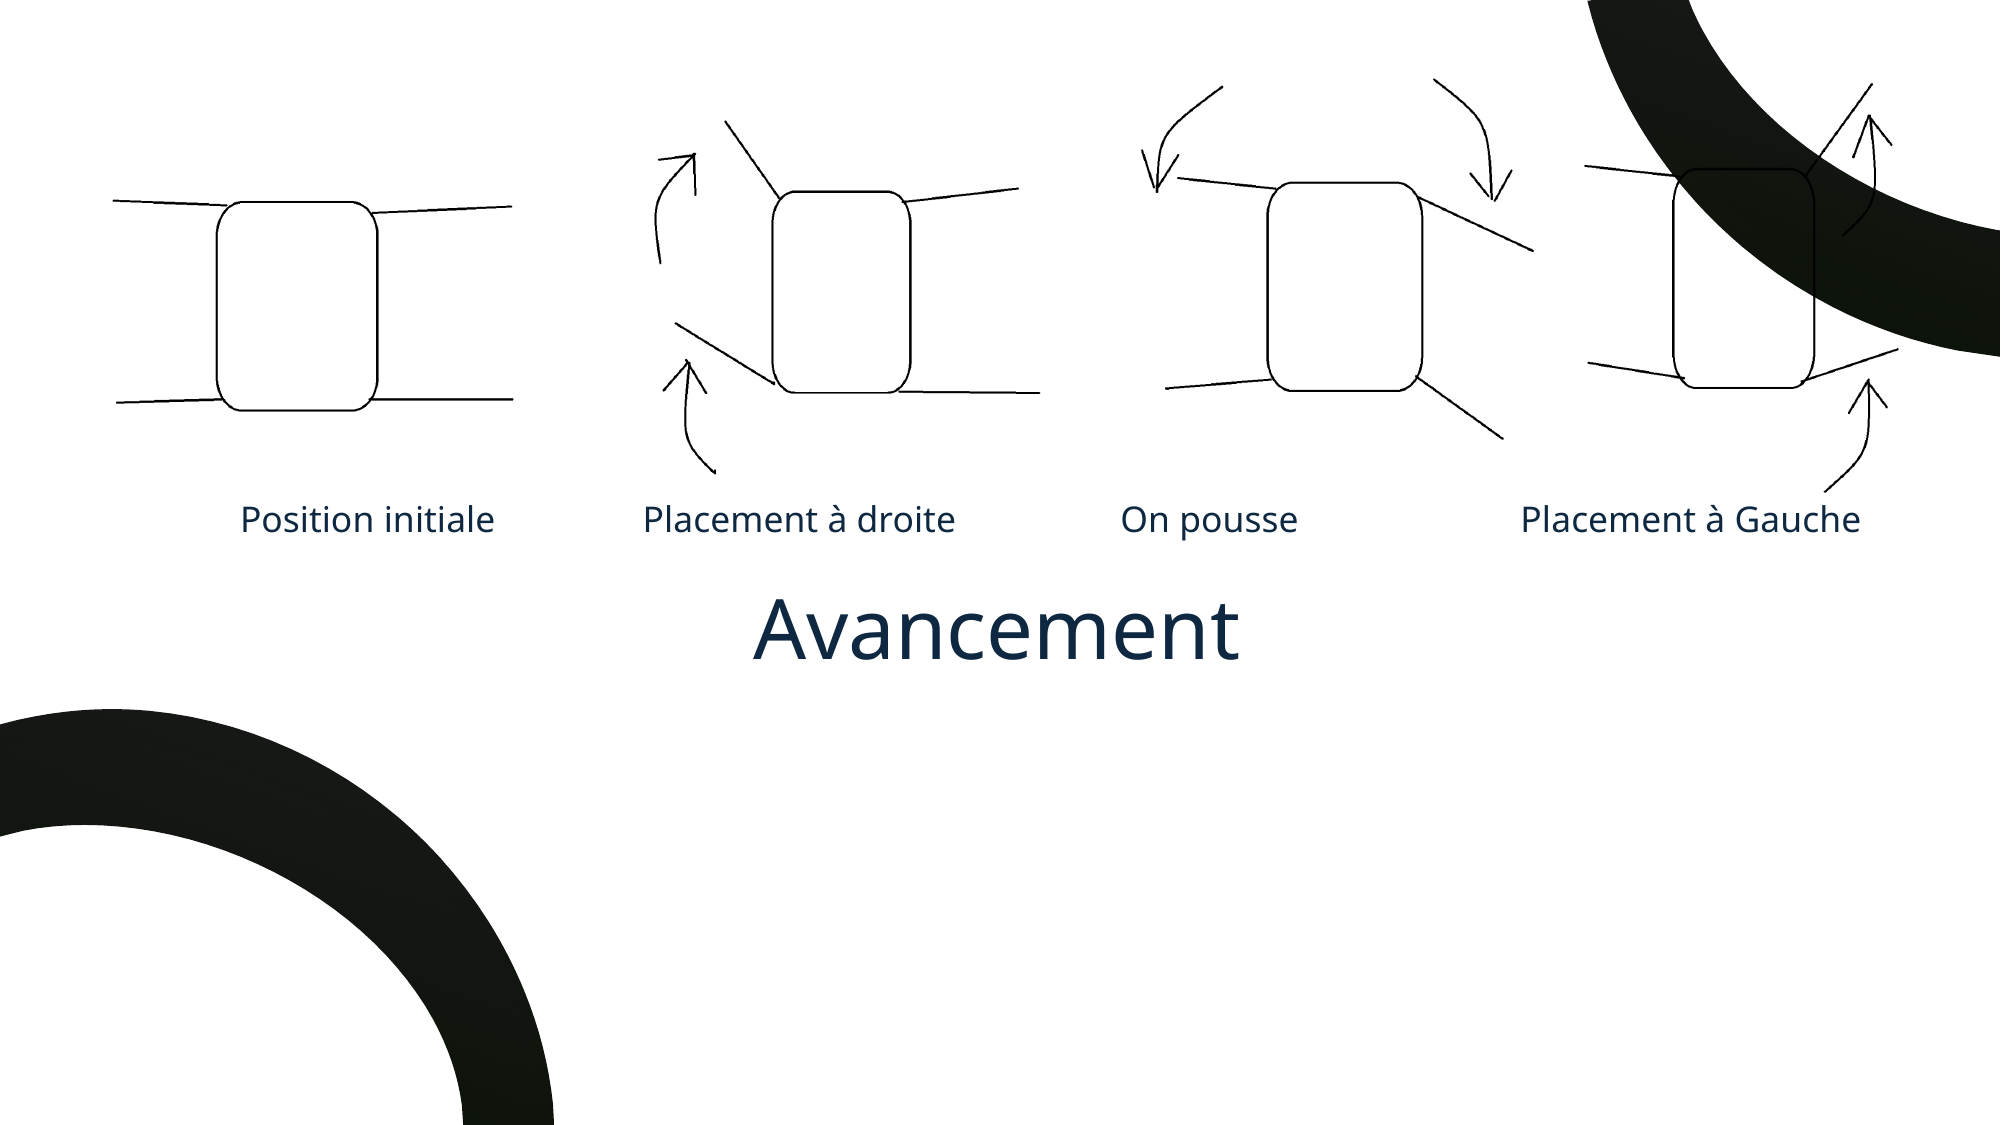

Position initiale		 Placement à droite		 On pousse Placement à Gauche
# Avancement